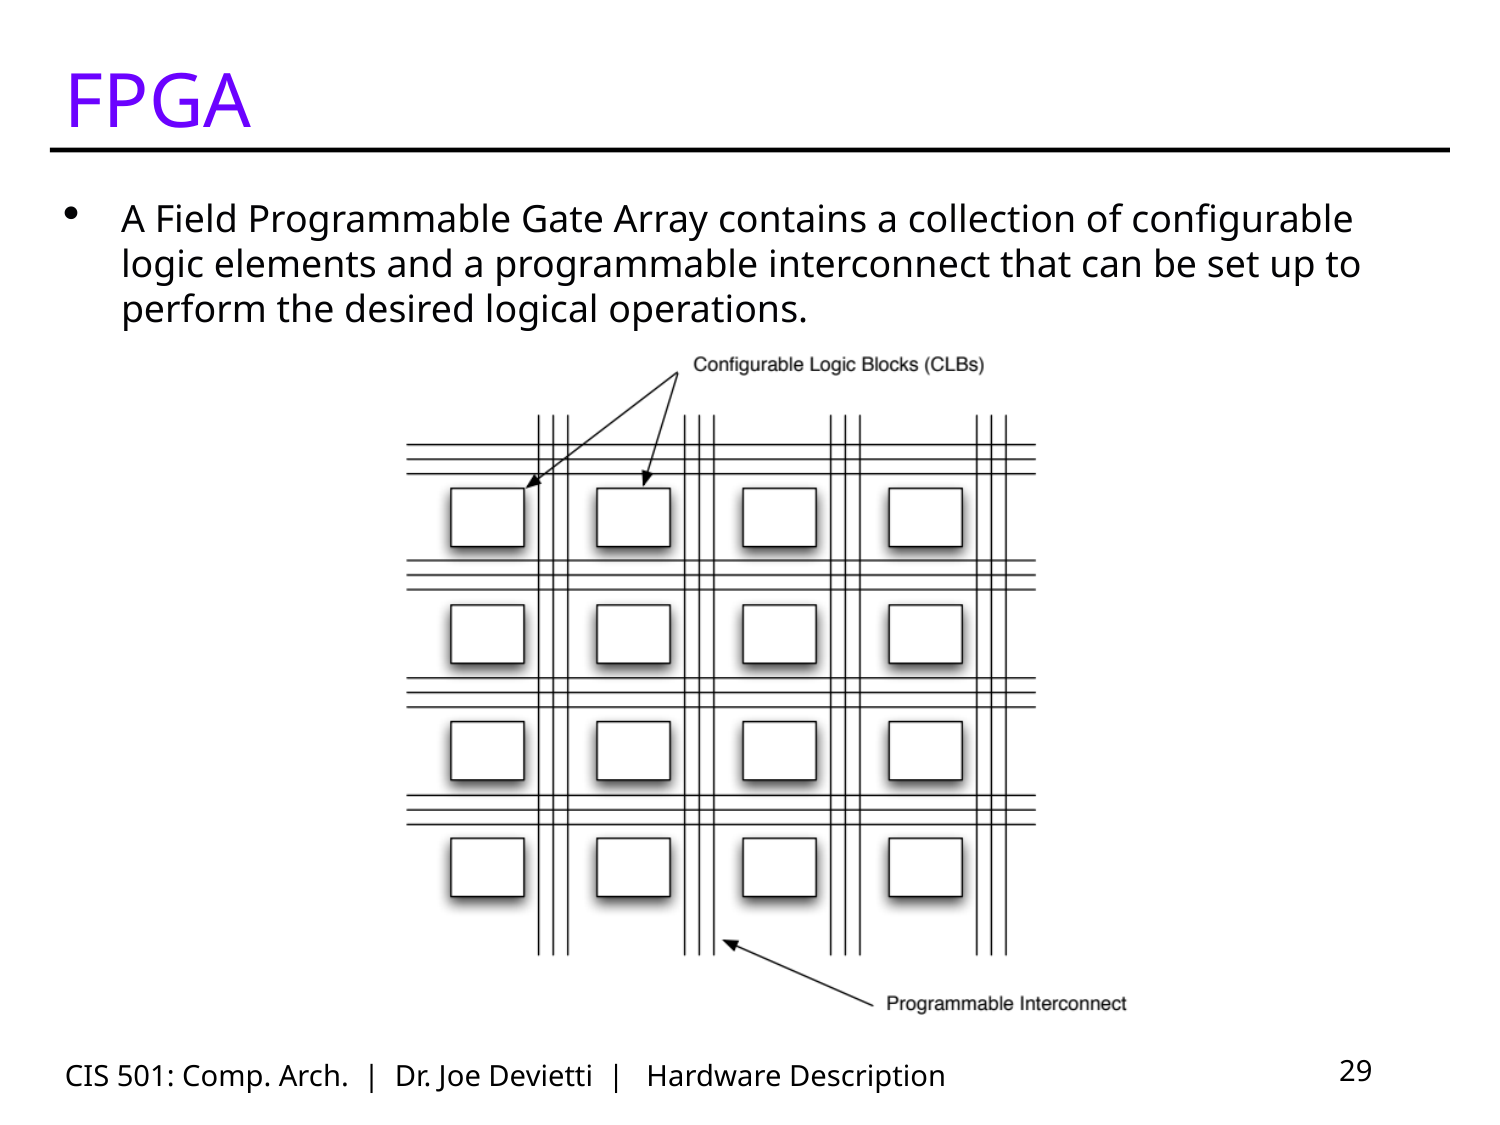

FPGA
A Field Programmable Gate Array contains a collection of configurable logic elements and a programmable interconnect that can be set up to perform the desired logical operations.
CIS 501: Comp. Arch. | Dr. Joe Devietti | Hardware Description